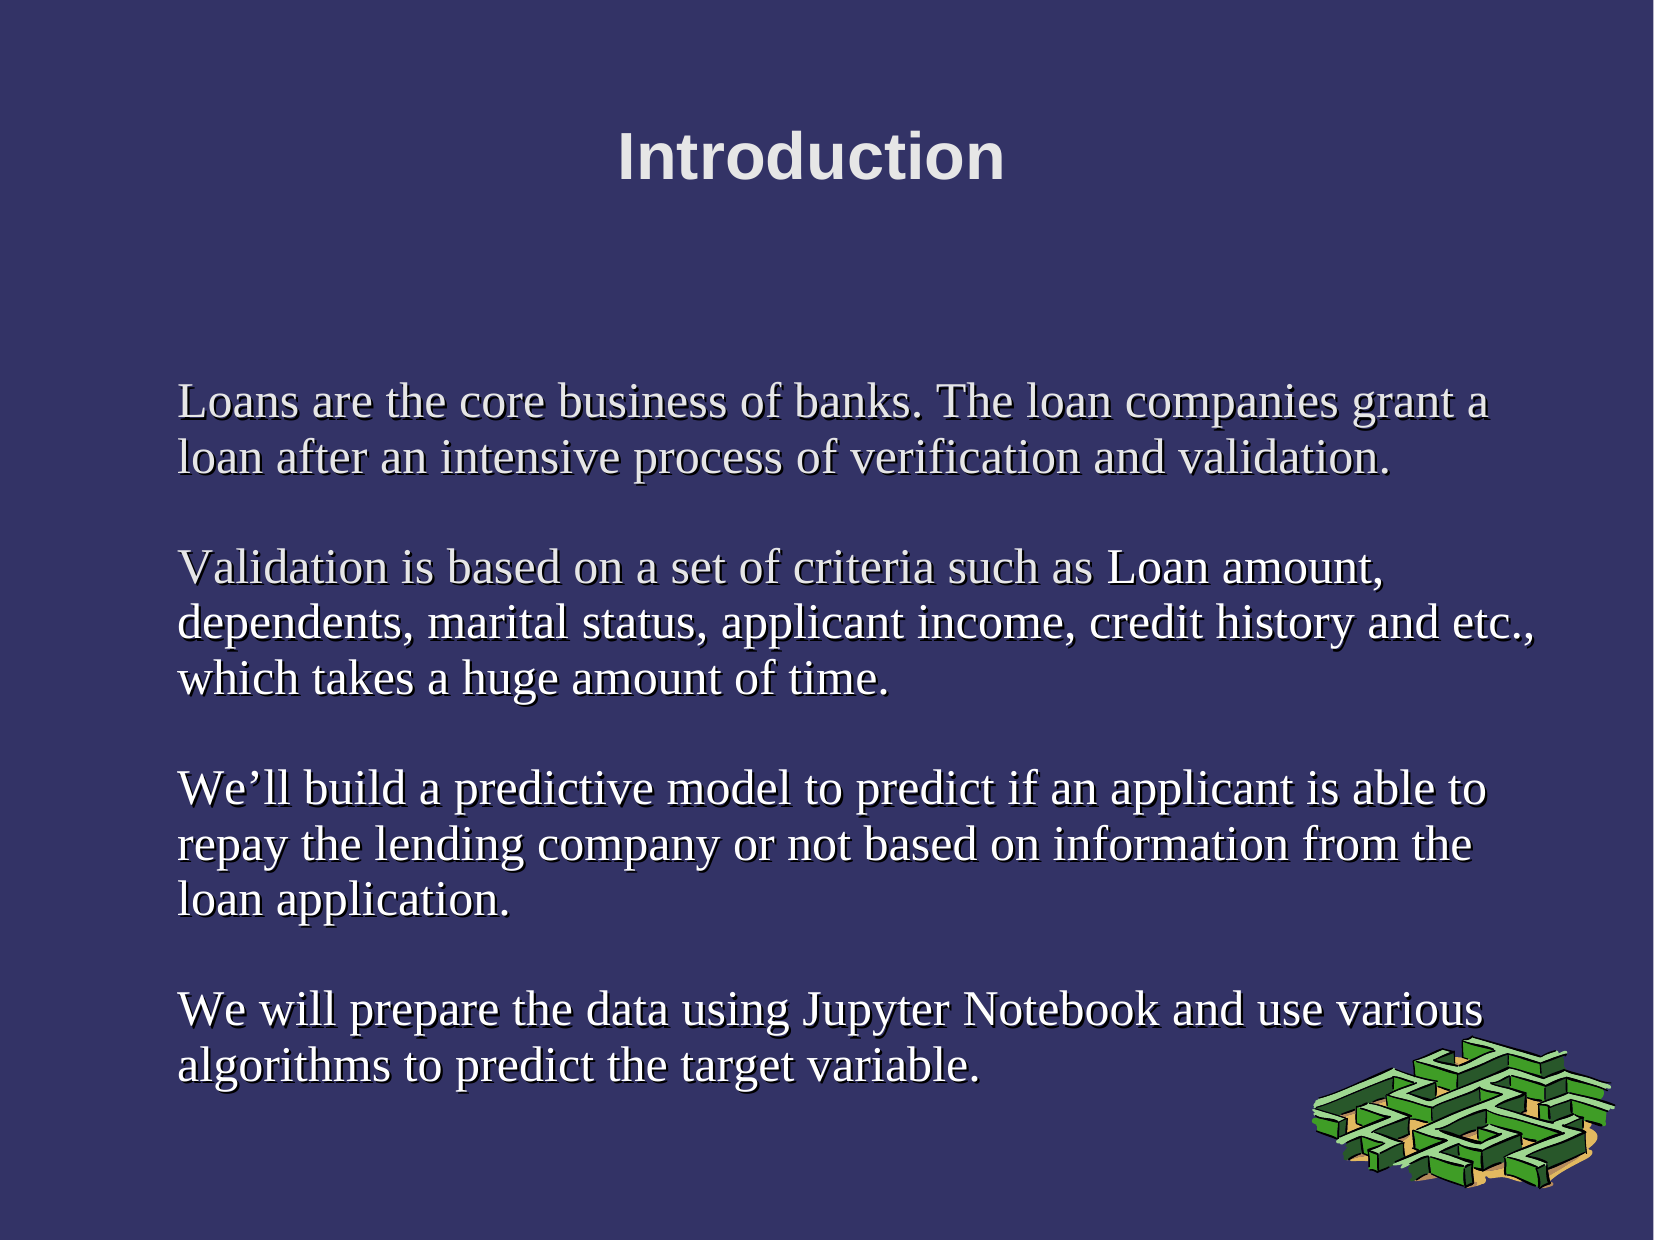

# Introduction
Loans are the core business of banks. The loan companies grant a loan after an intensive process of verification and validation.
Validation is based on a set of criteria such as Loan amount, dependents, marital status, applicant income, credit history and etc., which takes a huge amount of time.
We’ll build a predictive model to predict if an applicant is able to repay the lending company or not based on information from the loan application.
We will prepare the data using Jupyter Notebook and use various algorithms to predict the target variable.